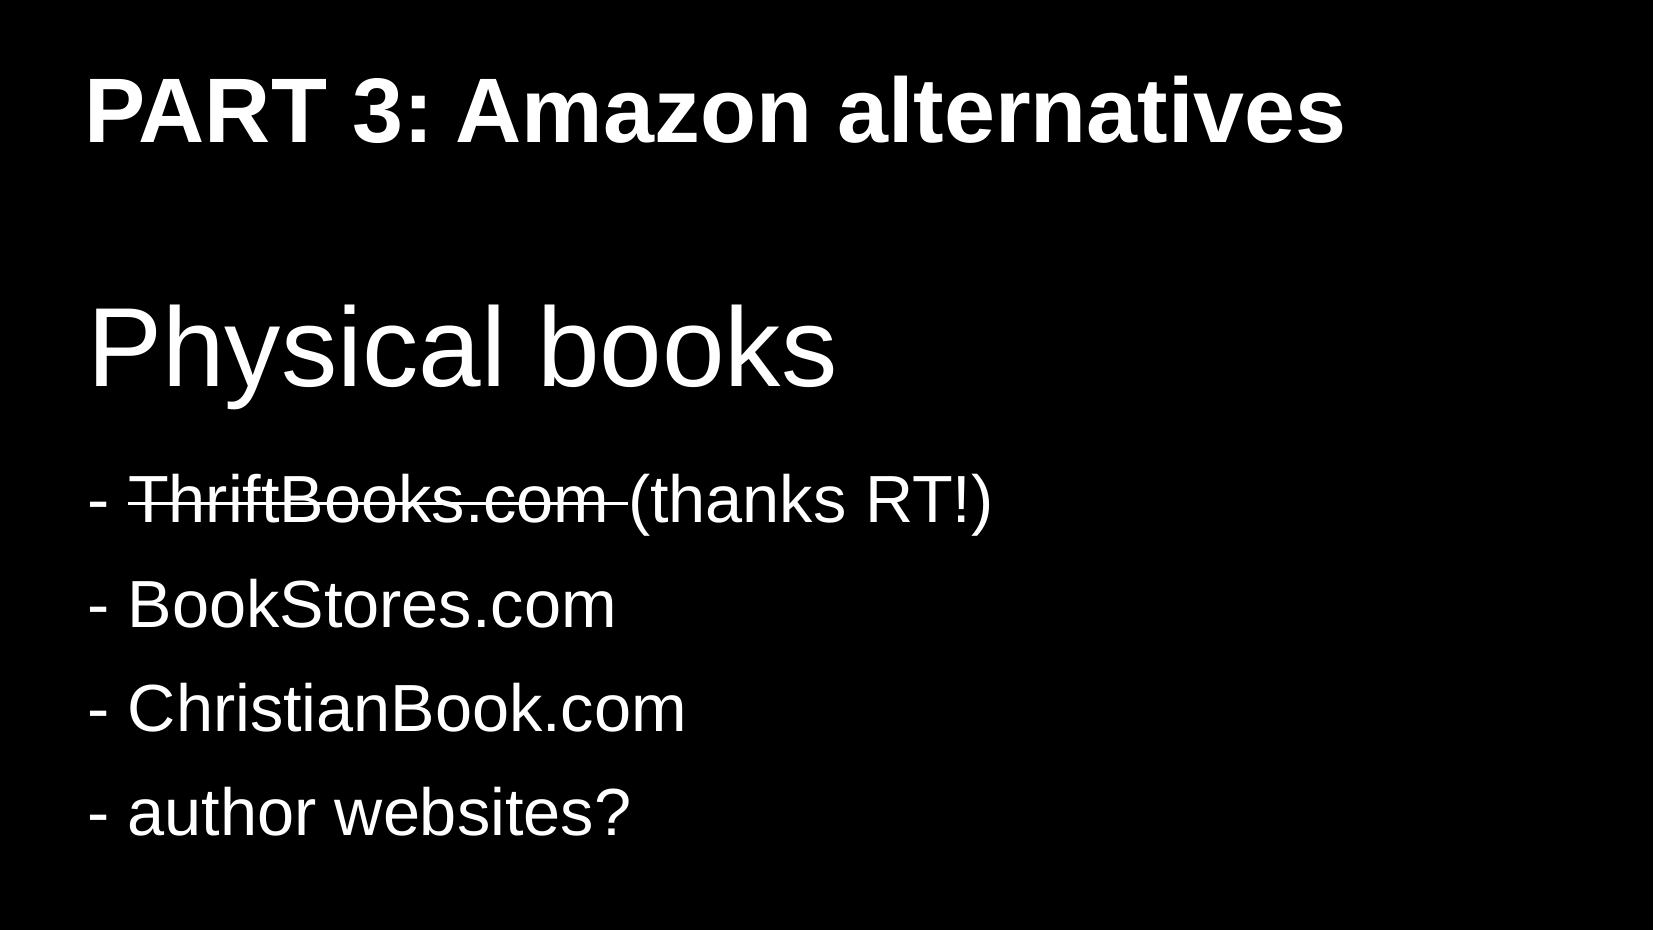

# PART 3: Amazon alternatives
Physical books
- ThriftBooks.com (thanks RT!)
- BookStores.com
- ChristianBook.com
- author websites?